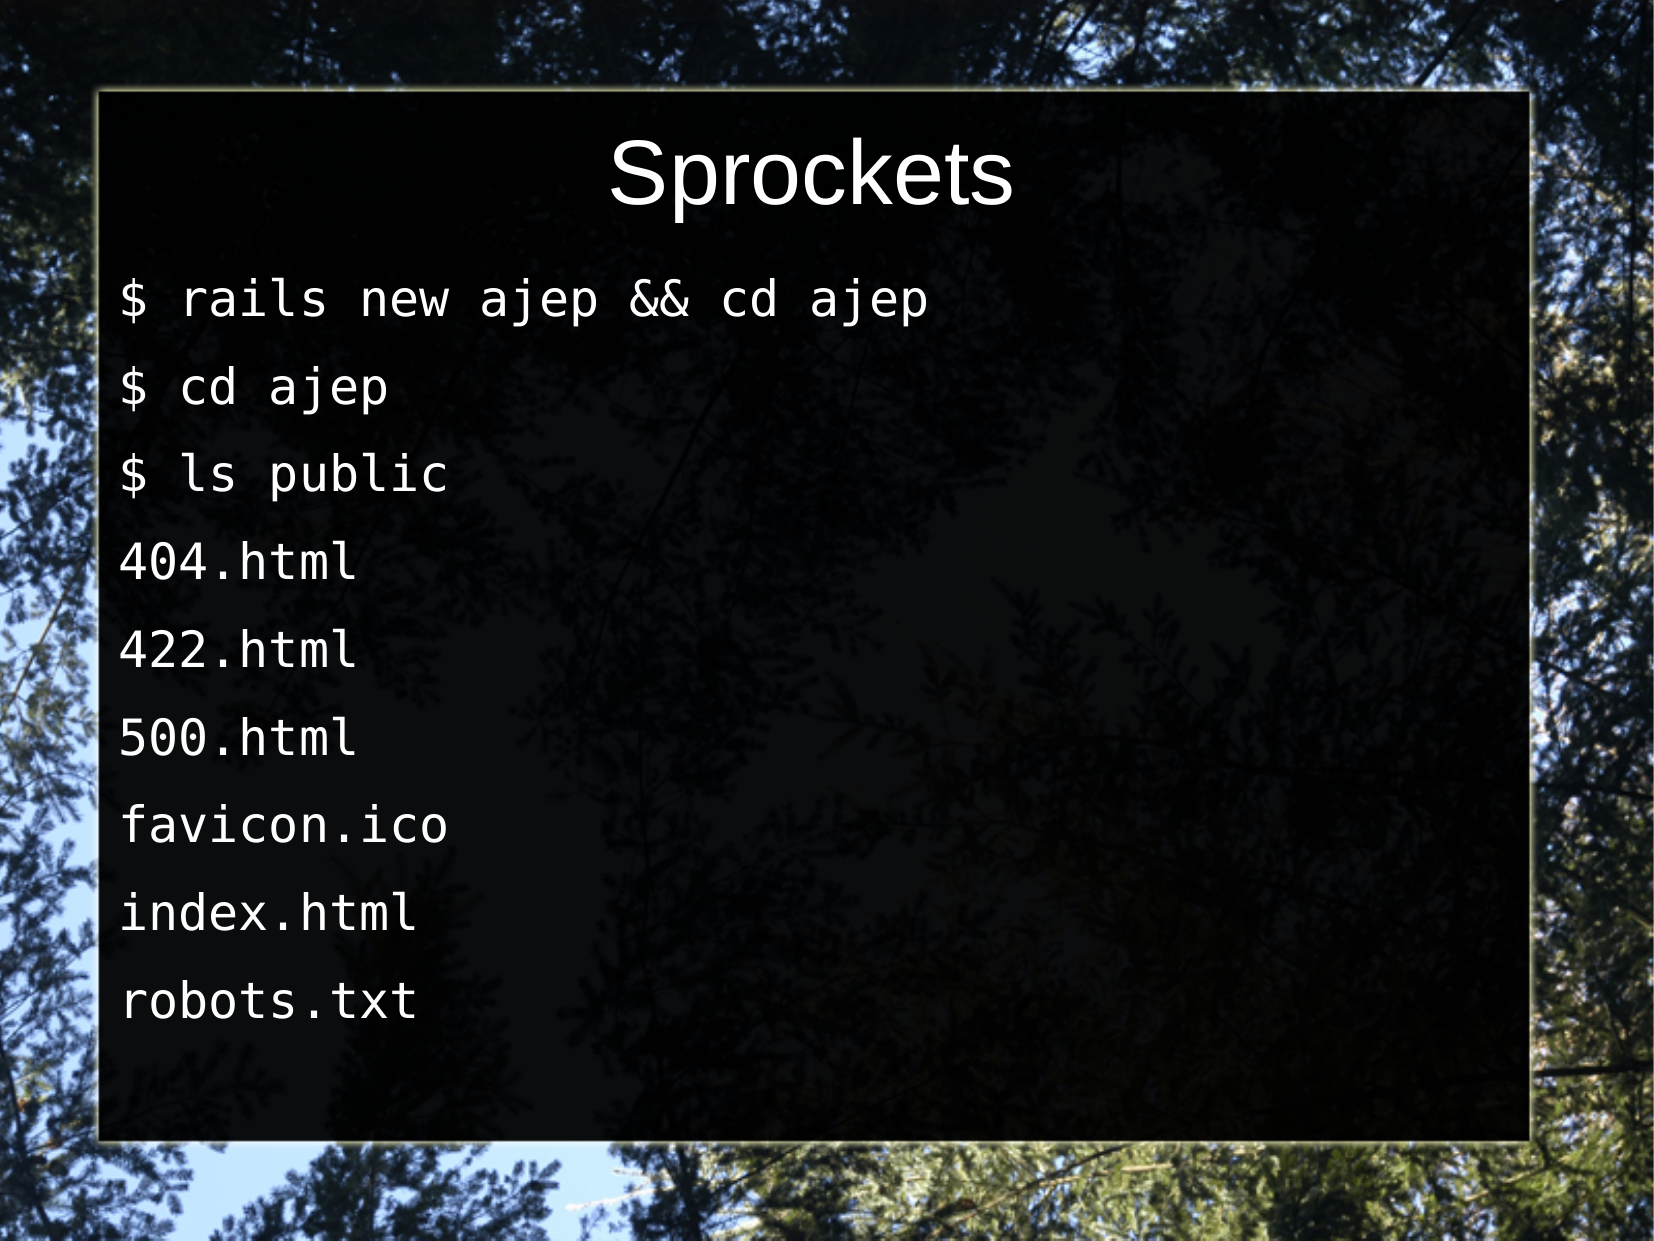

# Sprockets
$ rails new ajep && cd ajep
$ cd ajep
$ ls public
404.html
422.html
500.html
favicon.ico
index.html
robots.txt